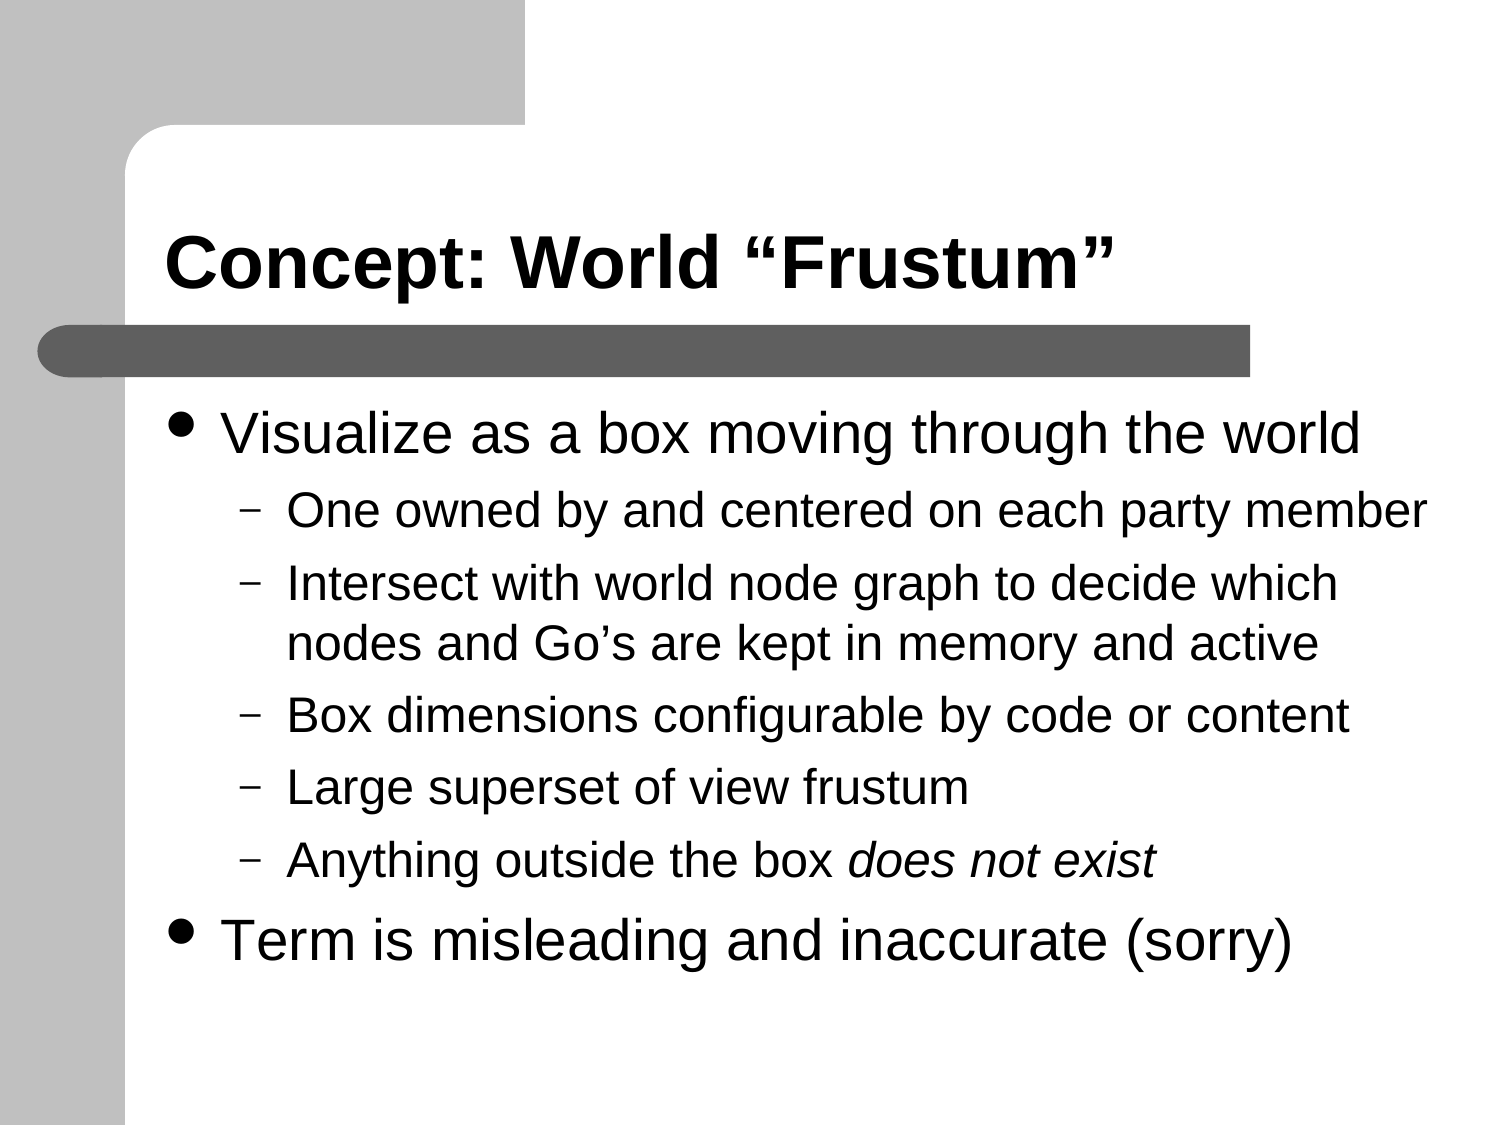

# Concept: World “Frustum”
Visualize as a box moving through the world
One owned by and centered on each party member
Intersect with world node graph to decide which nodes and Go’s are kept in memory and active
Box dimensions configurable by code or content
Large superset of view frustum
Anything outside the box does not exist
Term is misleading and inaccurate (sorry)